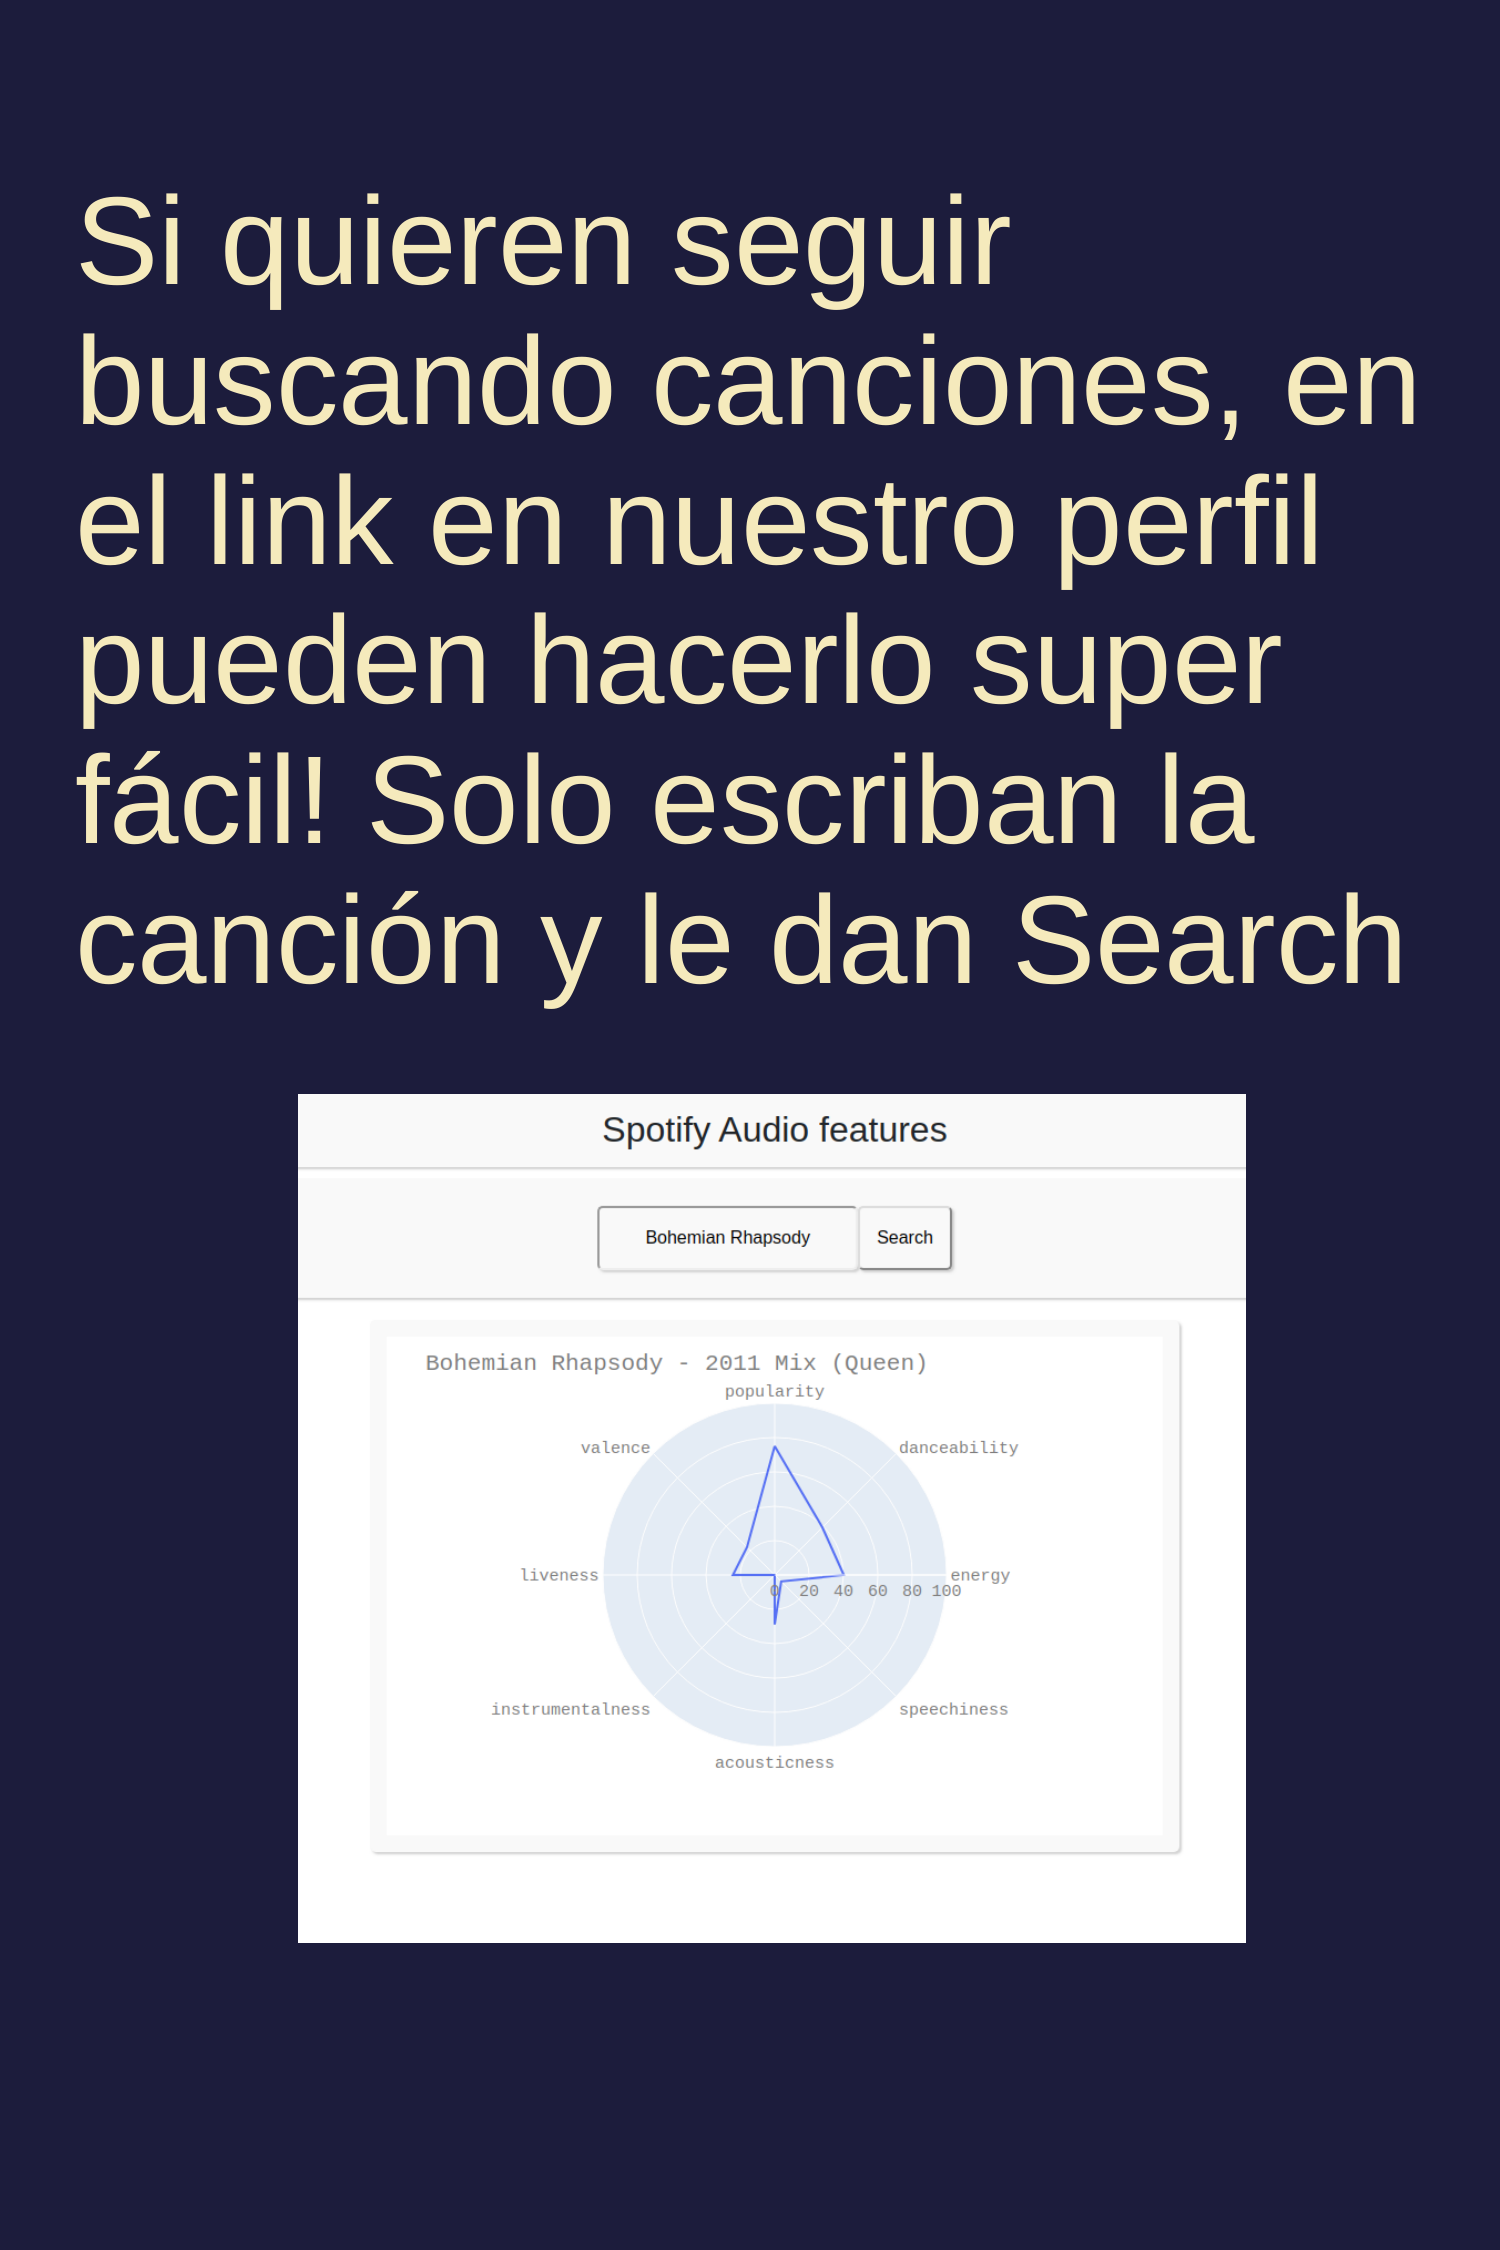

# Si quieren seguir buscando canciones, en el link en nuestro perfil pueden hacerlo super fácil! Solo escriban la canción y le dan Search